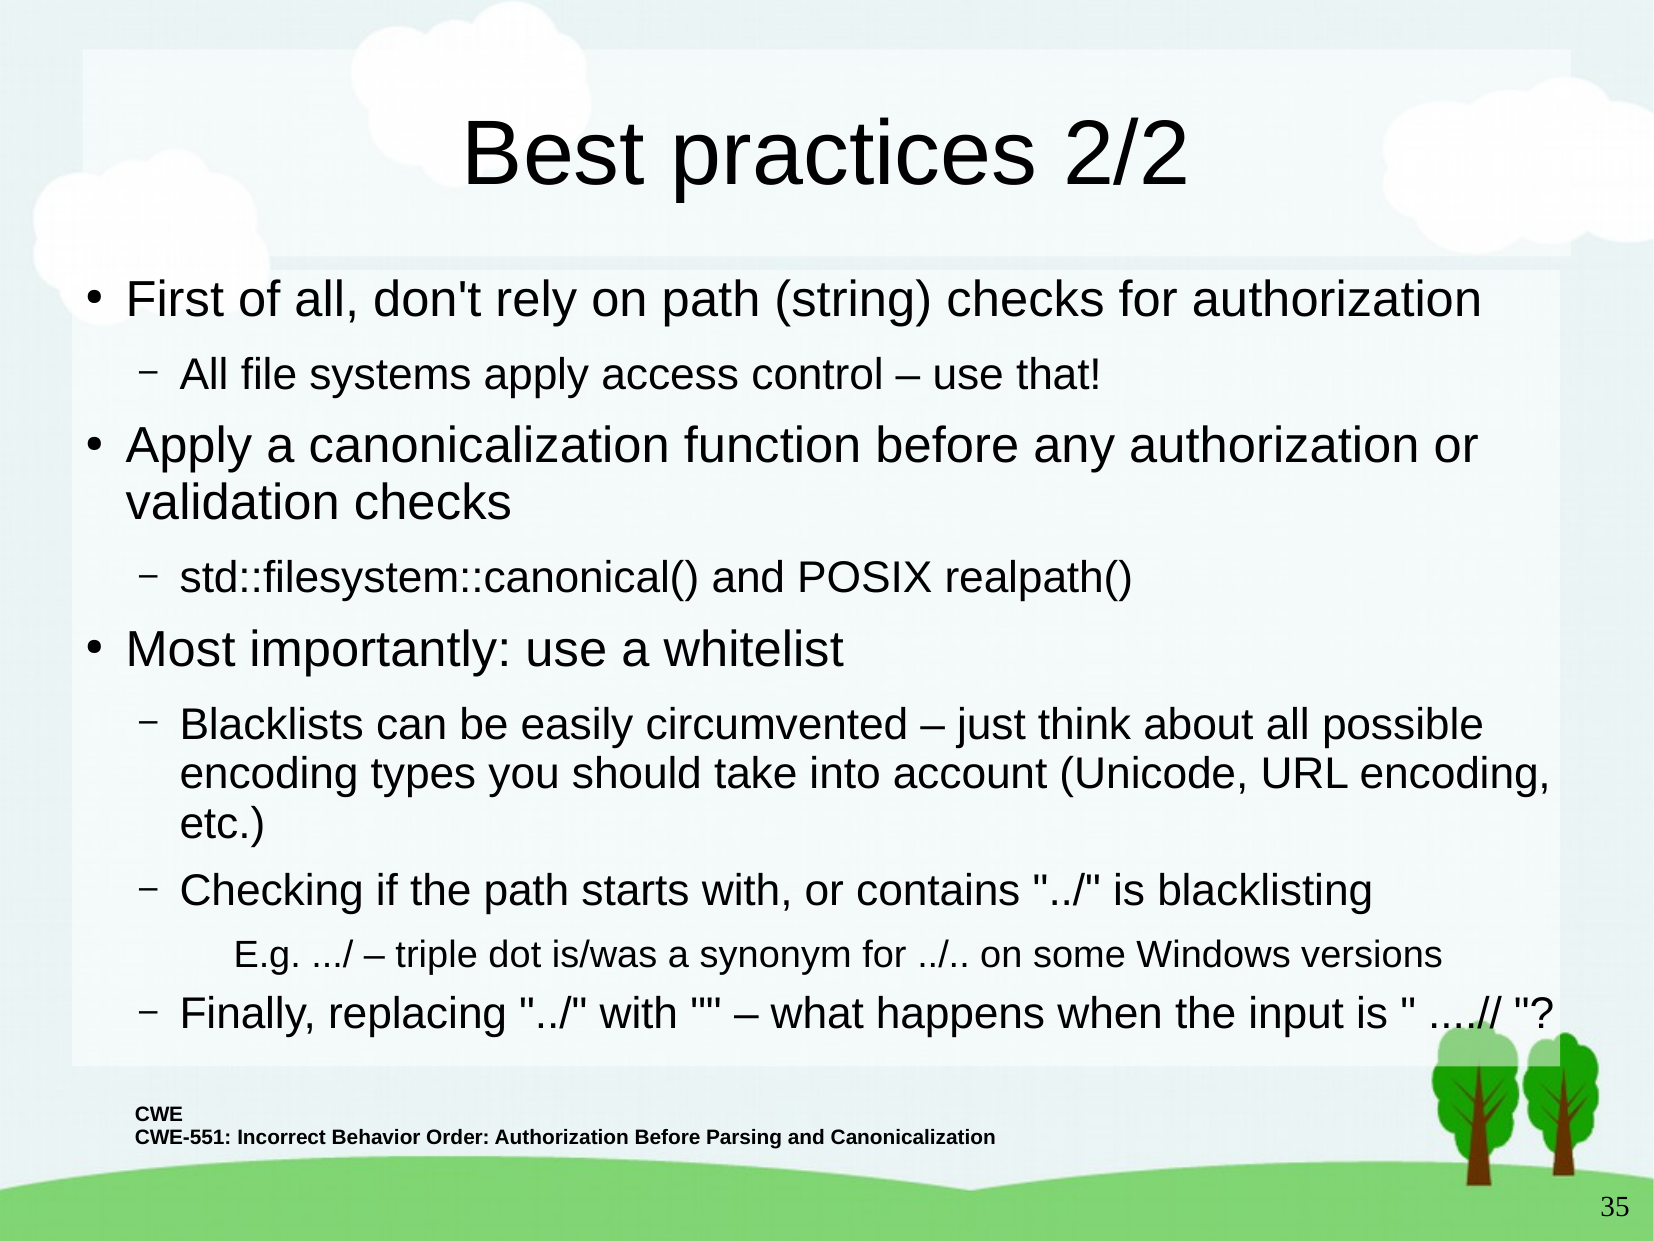

# Best practices 2/2
First of all, don't rely on path (string) checks for authorization
All file systems apply access control – use that!
Apply a canonicalization function before any authorization or validation checks
std::filesystem::canonical() and POSIX realpath()
Most importantly: use a whitelist
Blacklists can be easily circumvented – just think about all possible encoding types you should take into account (Unicode, URL encoding, etc.)
Checking if the path starts with, or contains "../" is blacklisting
E.g. .../ – triple dot is/was a synonym for ../.. on some Windows versions
Finally, replacing "../" with "" – what happens when the input is " ....// "?
CWE
CWE-551: Incorrect Behavior Order: Authorization Before Parsing and Canonicalization
35